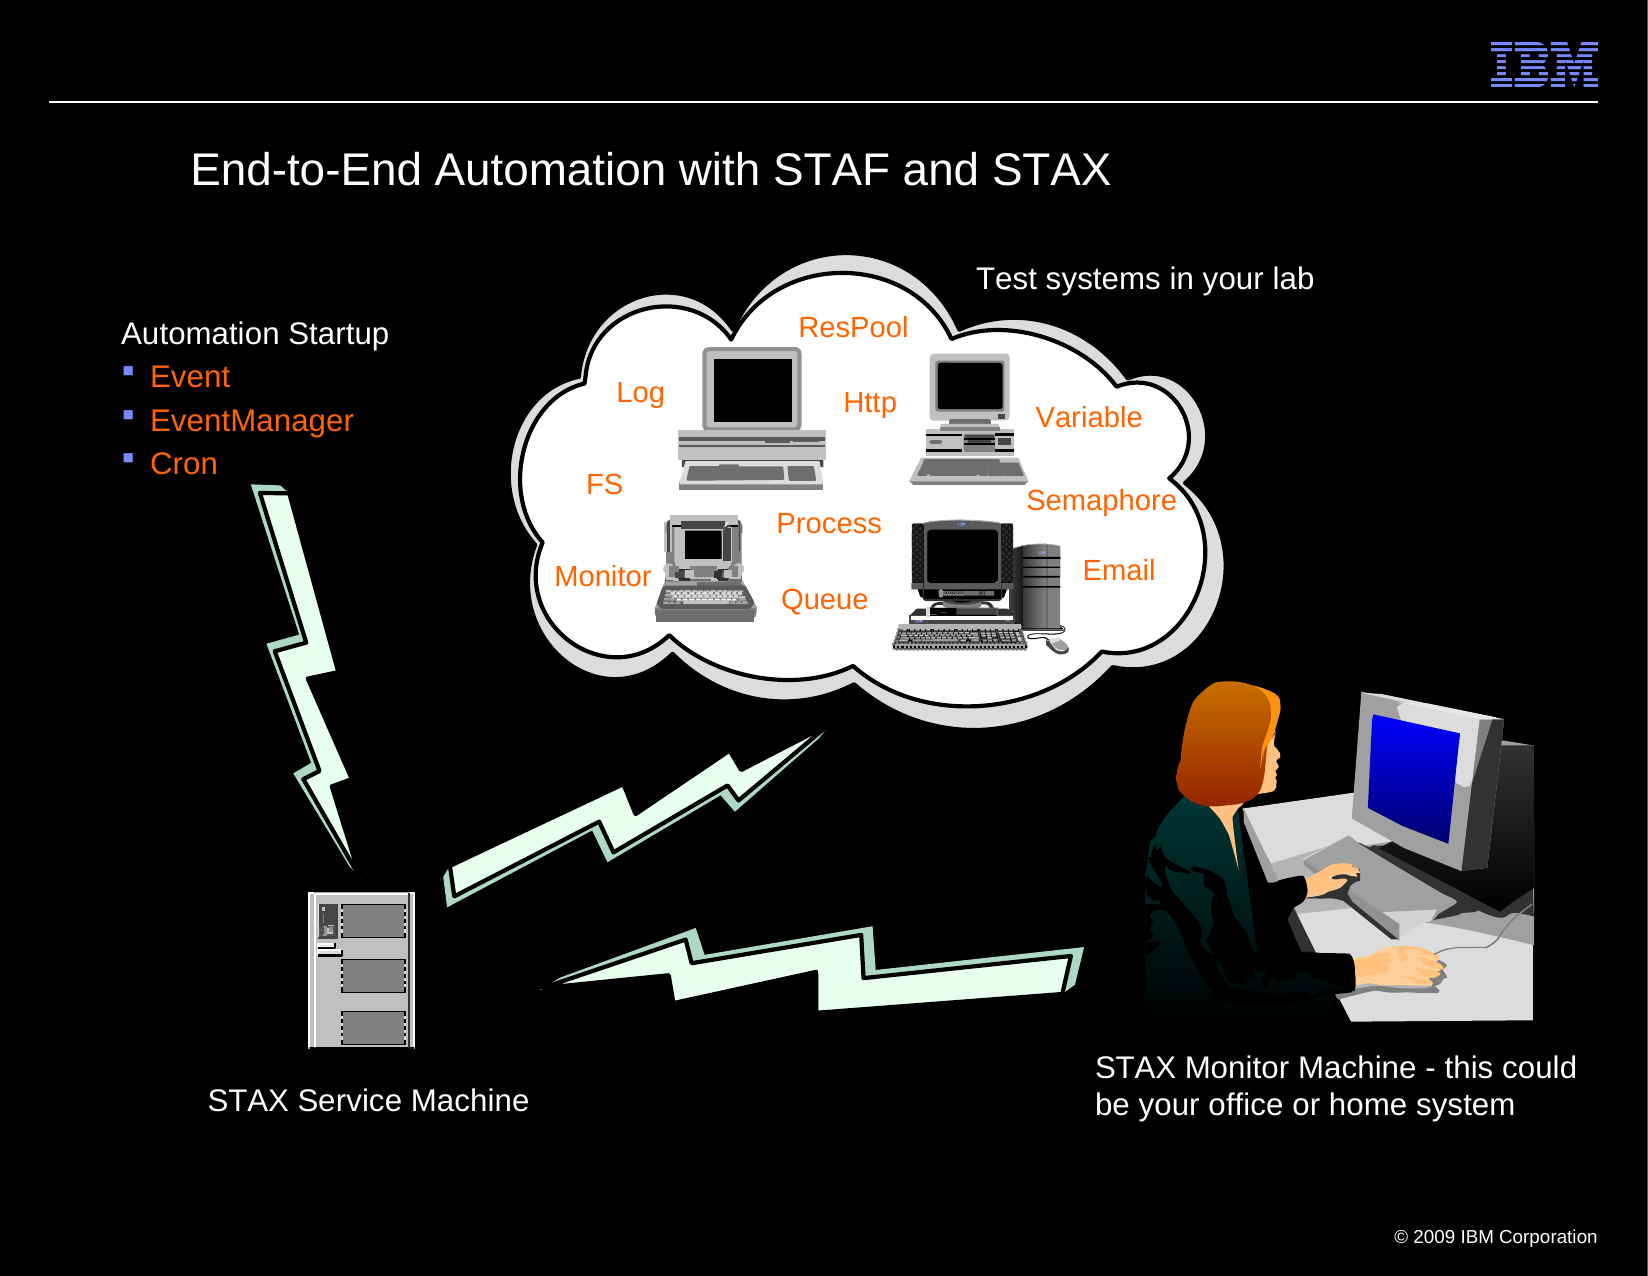

End-to-End Automation with STAF and STAX
Test systems in your lab
Automation Startup
Event
EventManager
Cron
ResPool
Log
Http
Variable
FS
Semaphore
Process
Email
Monitor
Queue
STAX Monitor Machine - this could be your office or home system
STAX Service Machine